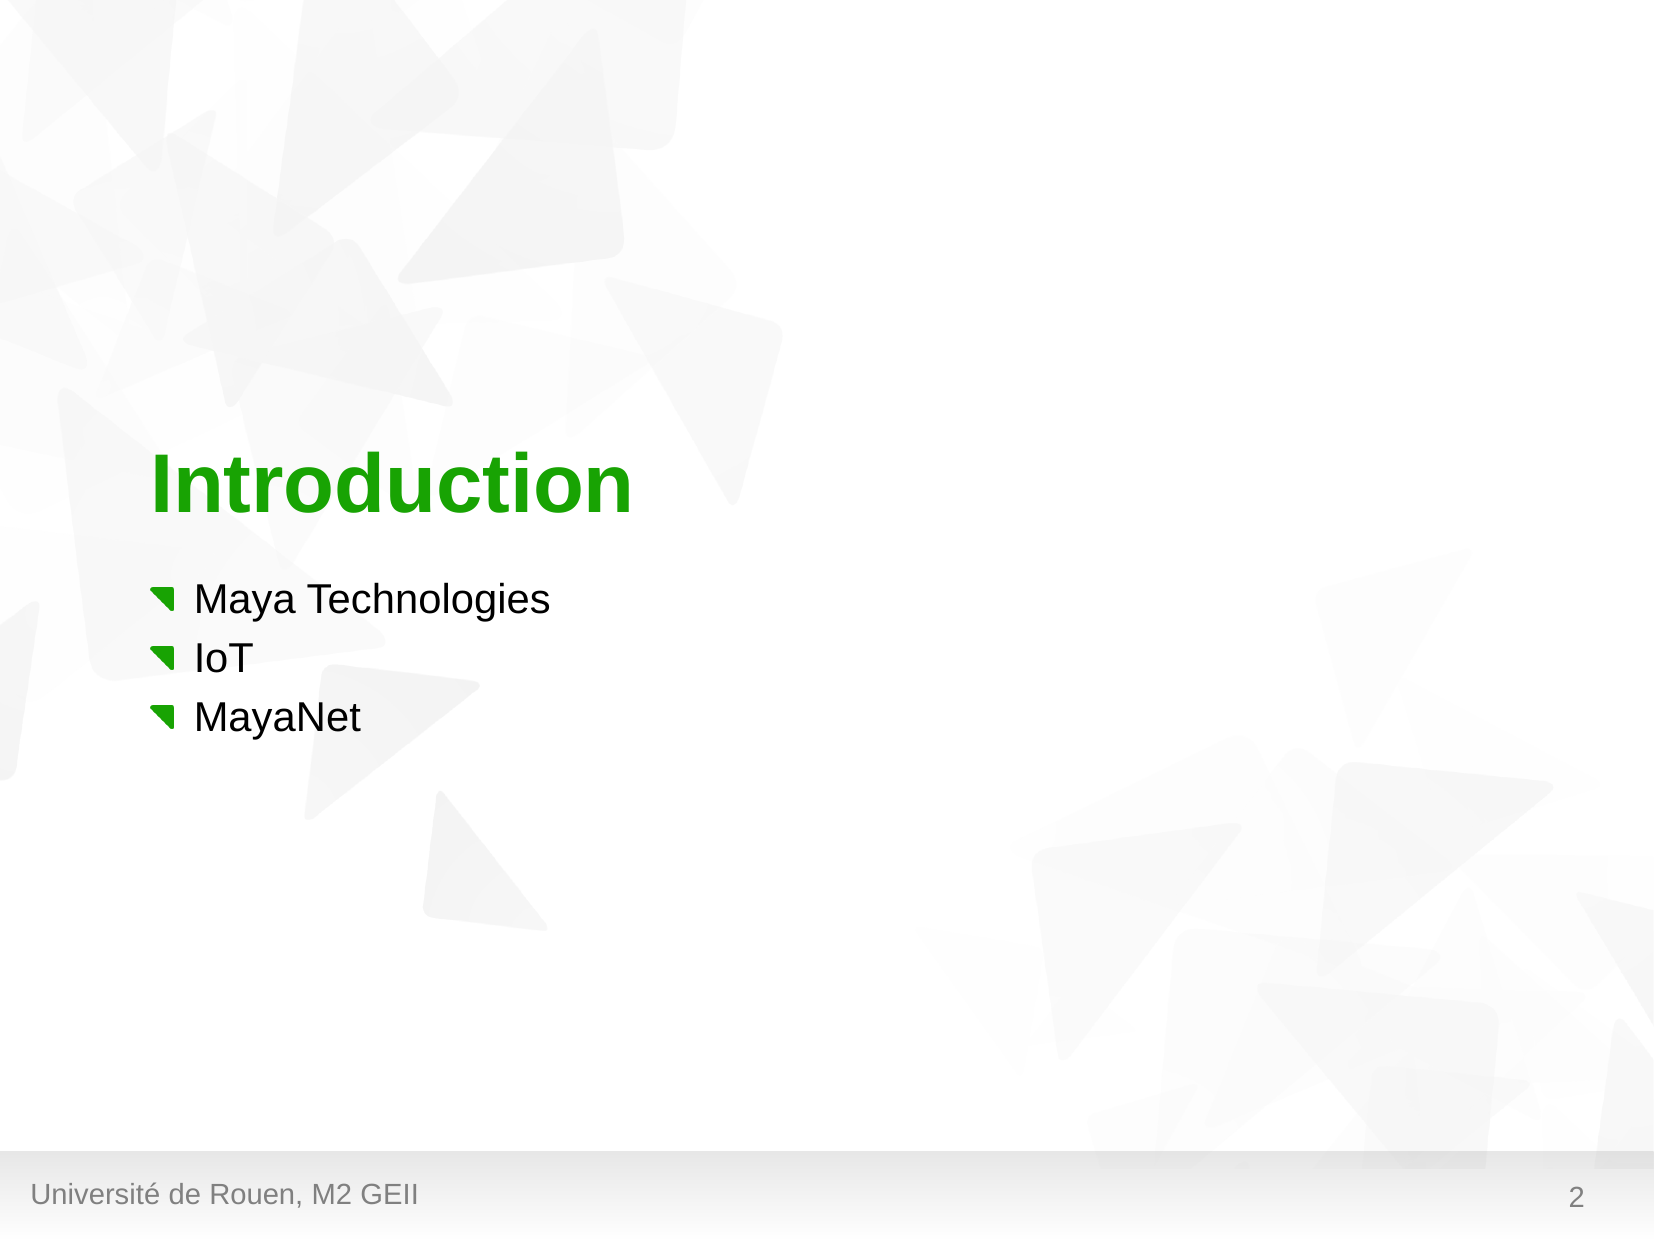

# Introduction
Maya Technologies
IoT
MayaNet
Université de Rouen, M2 GEII
2